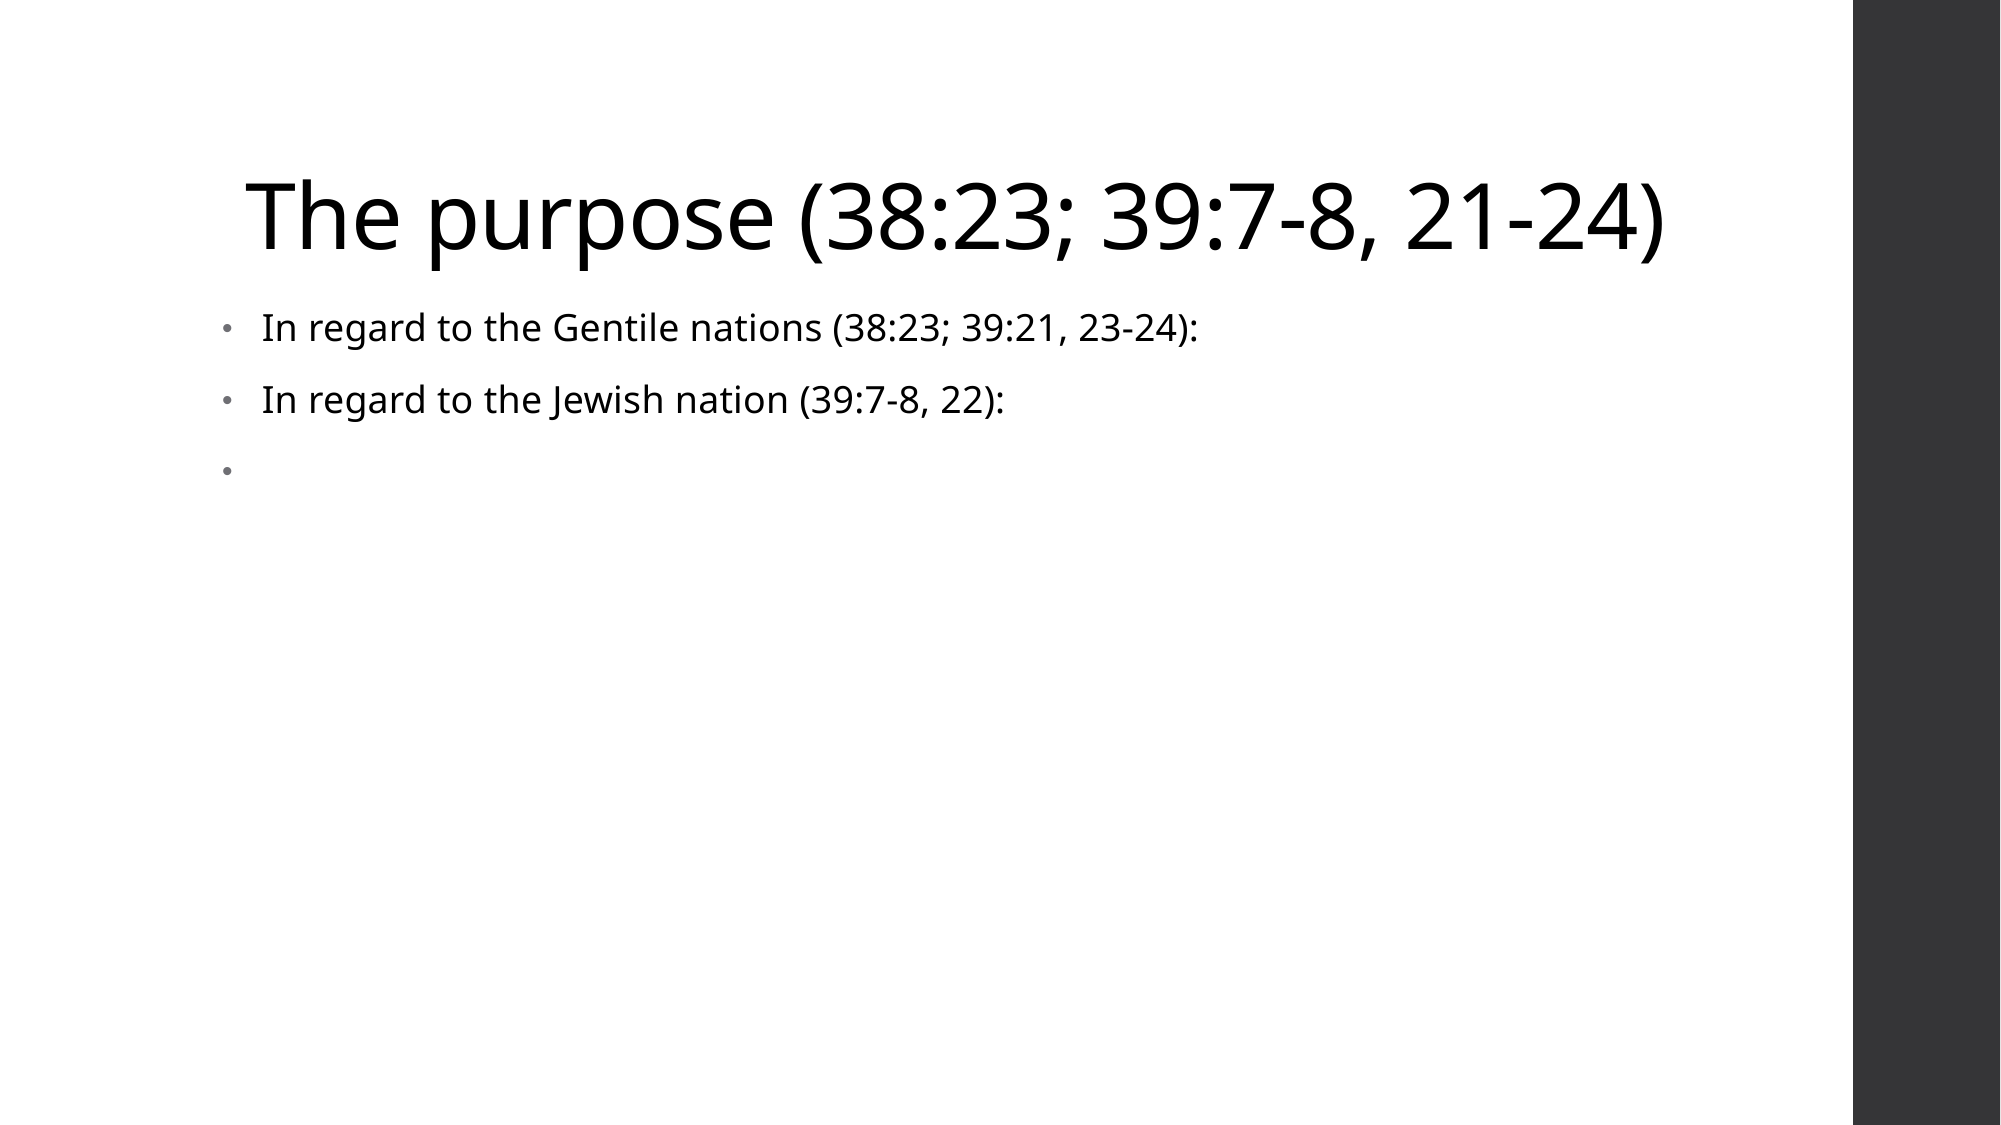

# The purpose (38:23; 39:7-8, 21-24)
 In regard to the Gentile nations (38:23; 39:21, 23-24):
 In regard to the Jewish nation (39:7-8, 22):